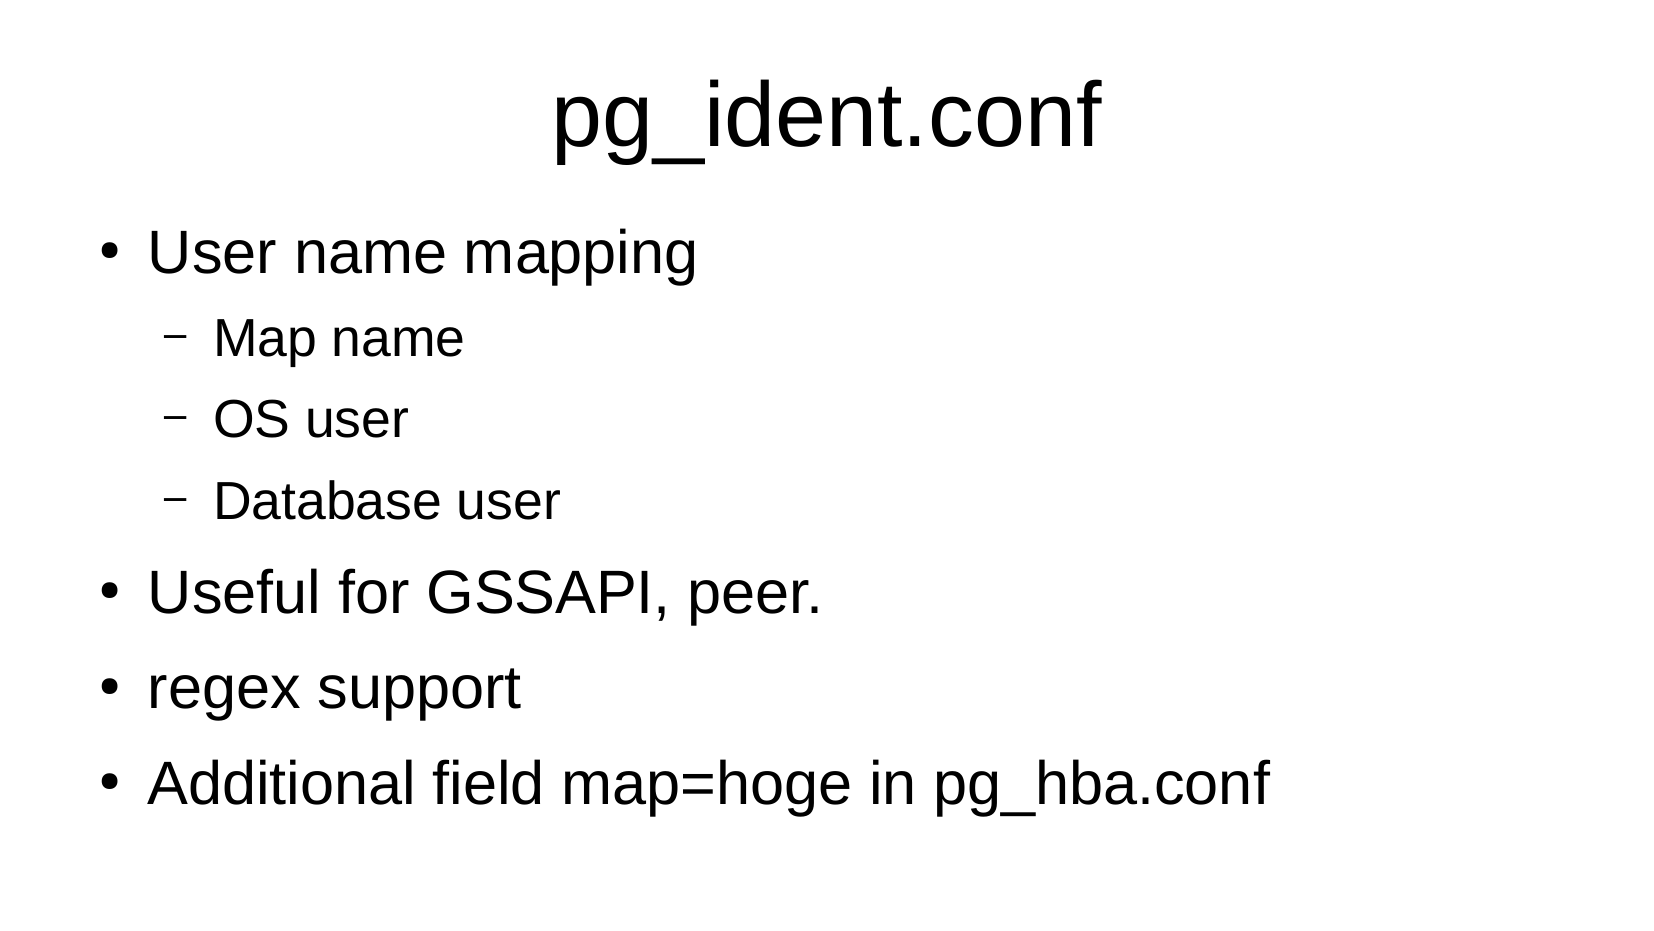

# pg_ident.conf
User name mapping
Map name
OS user
Database user
Useful for GSSAPI, peer.
regex support
Additional field map=hoge in pg_hba.conf